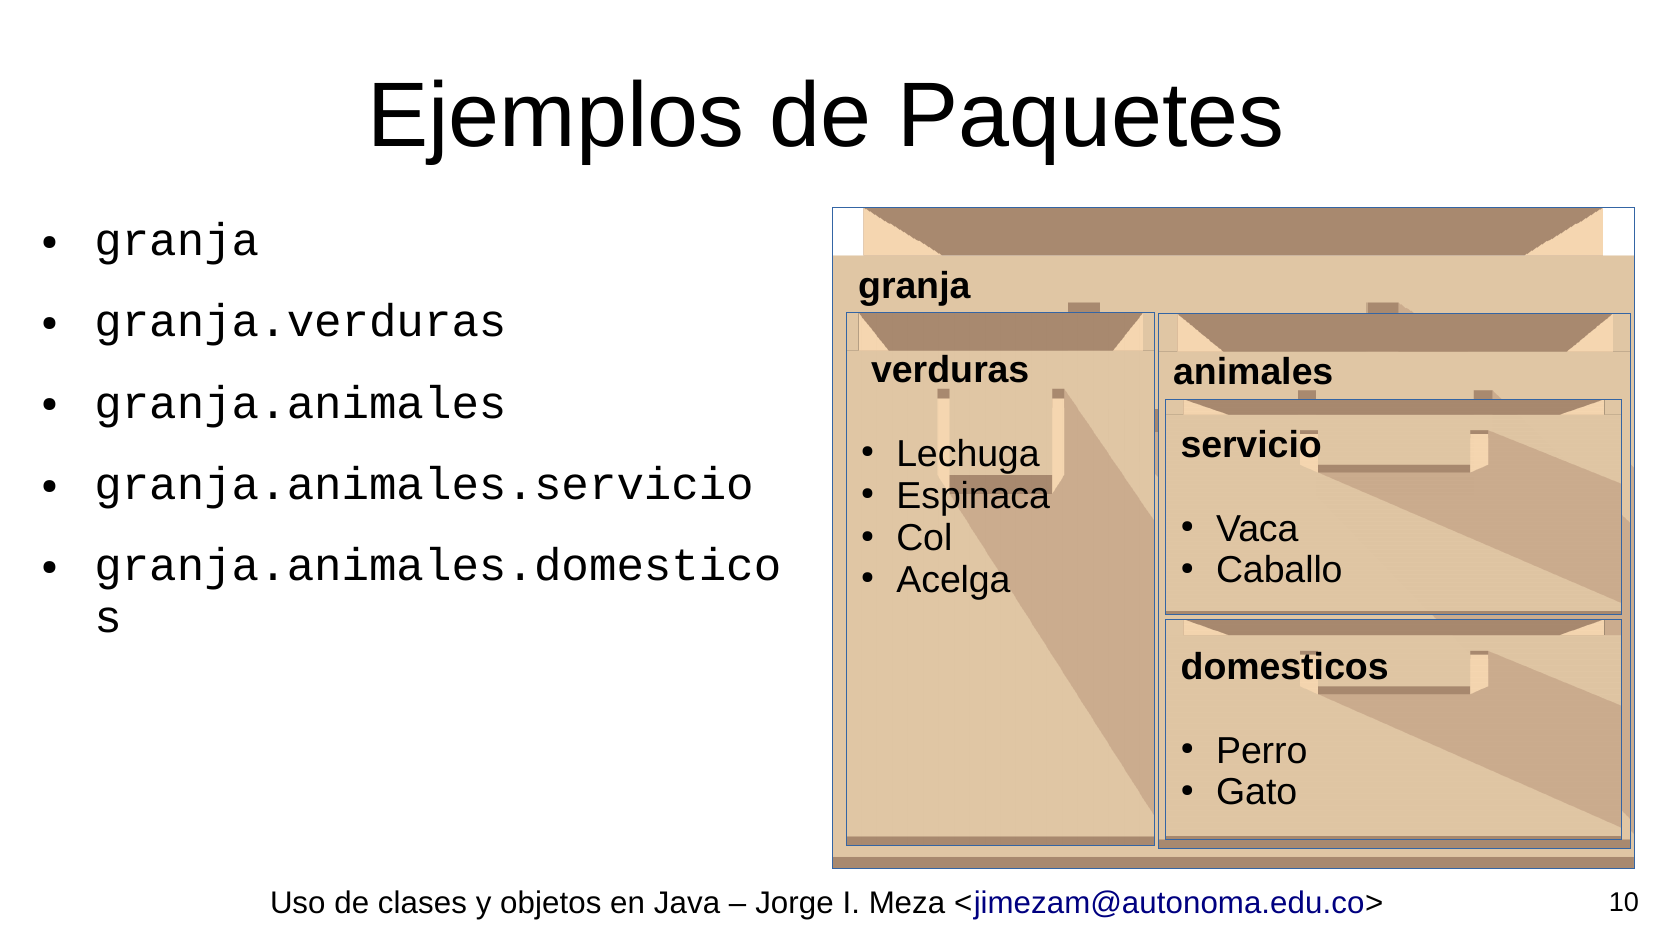

# Ejemplos de Paquetes
 granja
granja
granja.verduras
granja.animales
granja.animales.servicio
granja.animales.domesticos
 verduras
Lechuga
Espinaca
Col
Acelga
animales
servicio
Vaca
Caballo
domesticos
Perro
Gato